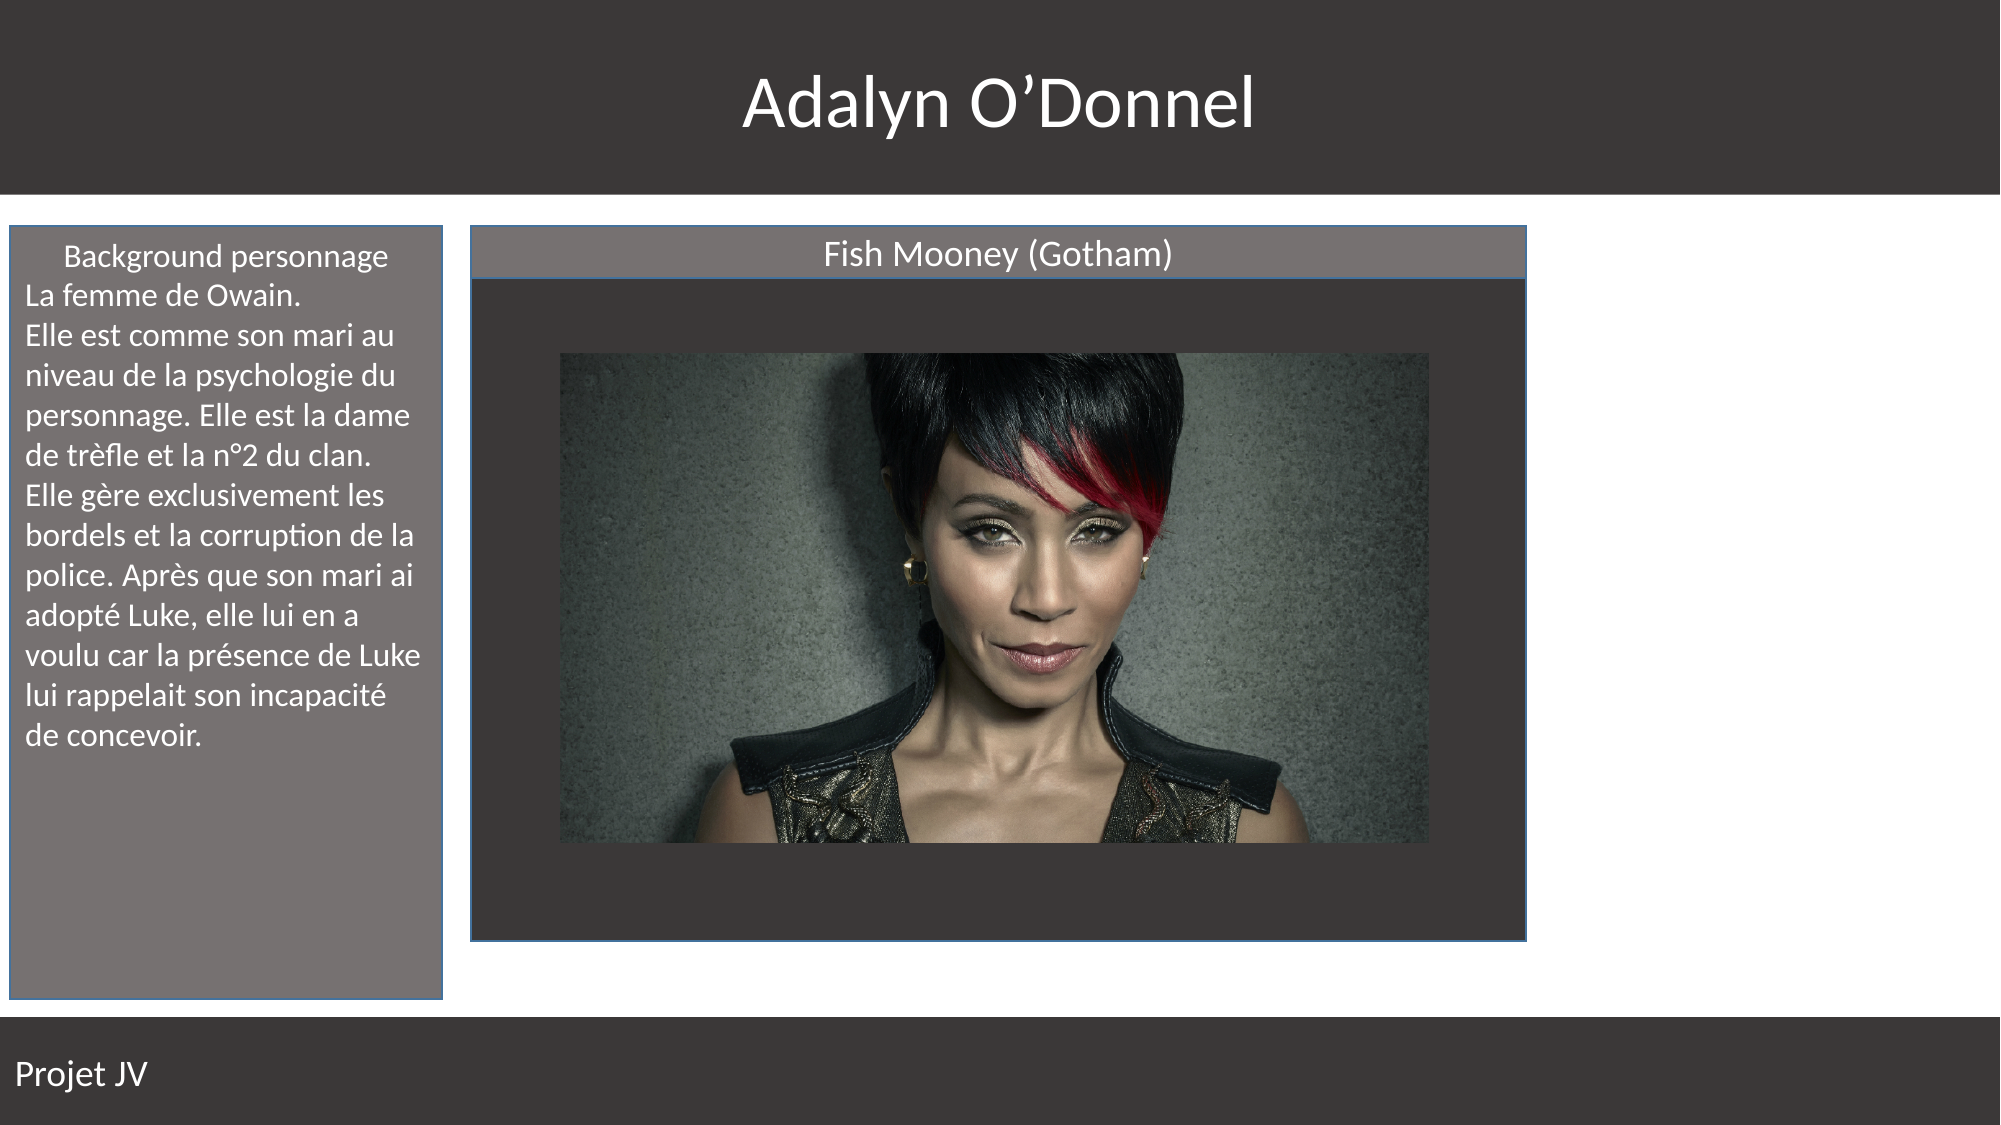

Adalyn O’Donnel
Background personnage
La femme de Owain.
Elle est comme son mari au niveau de la psychologie du personnage. Elle est la dame de trèfle et la n°2 du clan.
Elle gère exclusivement les bordels et la corruption de la police. Après que son mari ai adopté Luke, elle lui en a voulu car la présence de Luke lui rappelait son incapacité de concevoir.
Fish Mooney (Gotham)
Projet JV